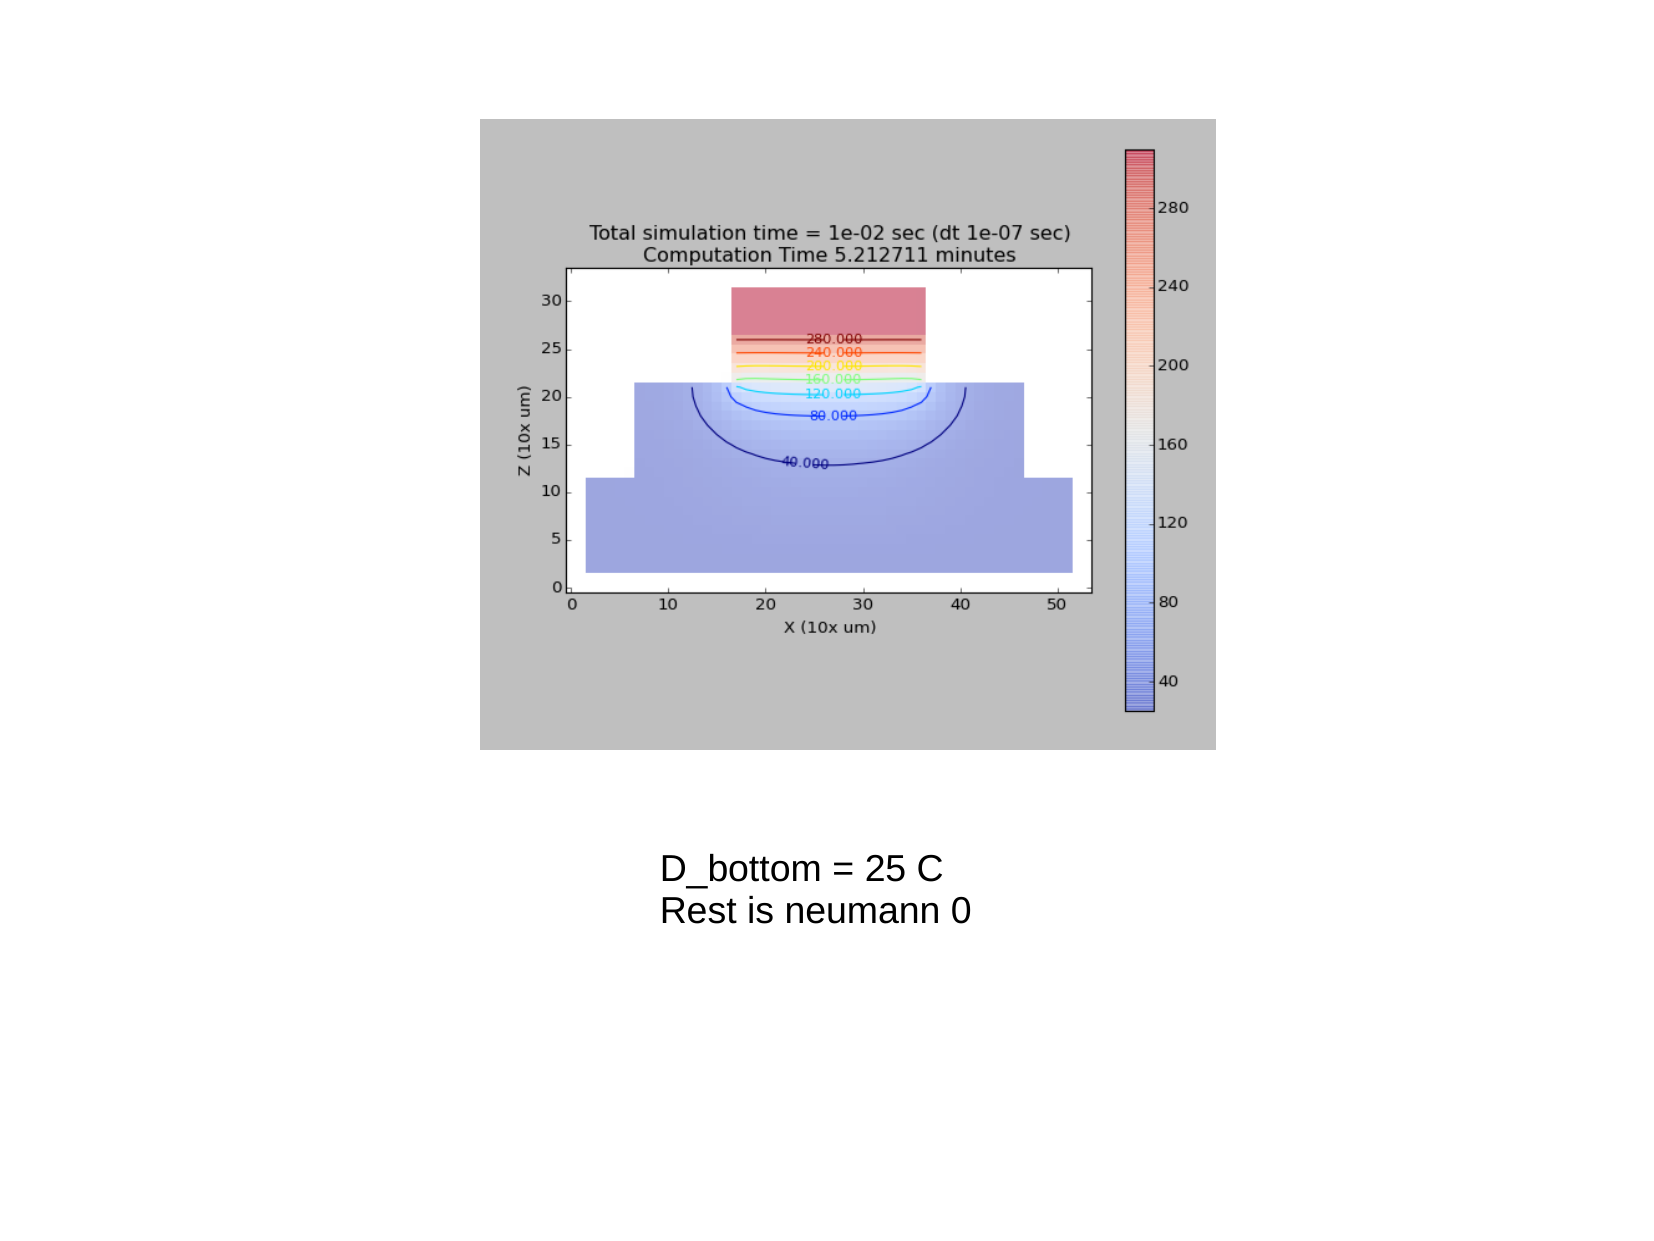

D_bottom = 25 C
Rest is neumann 0